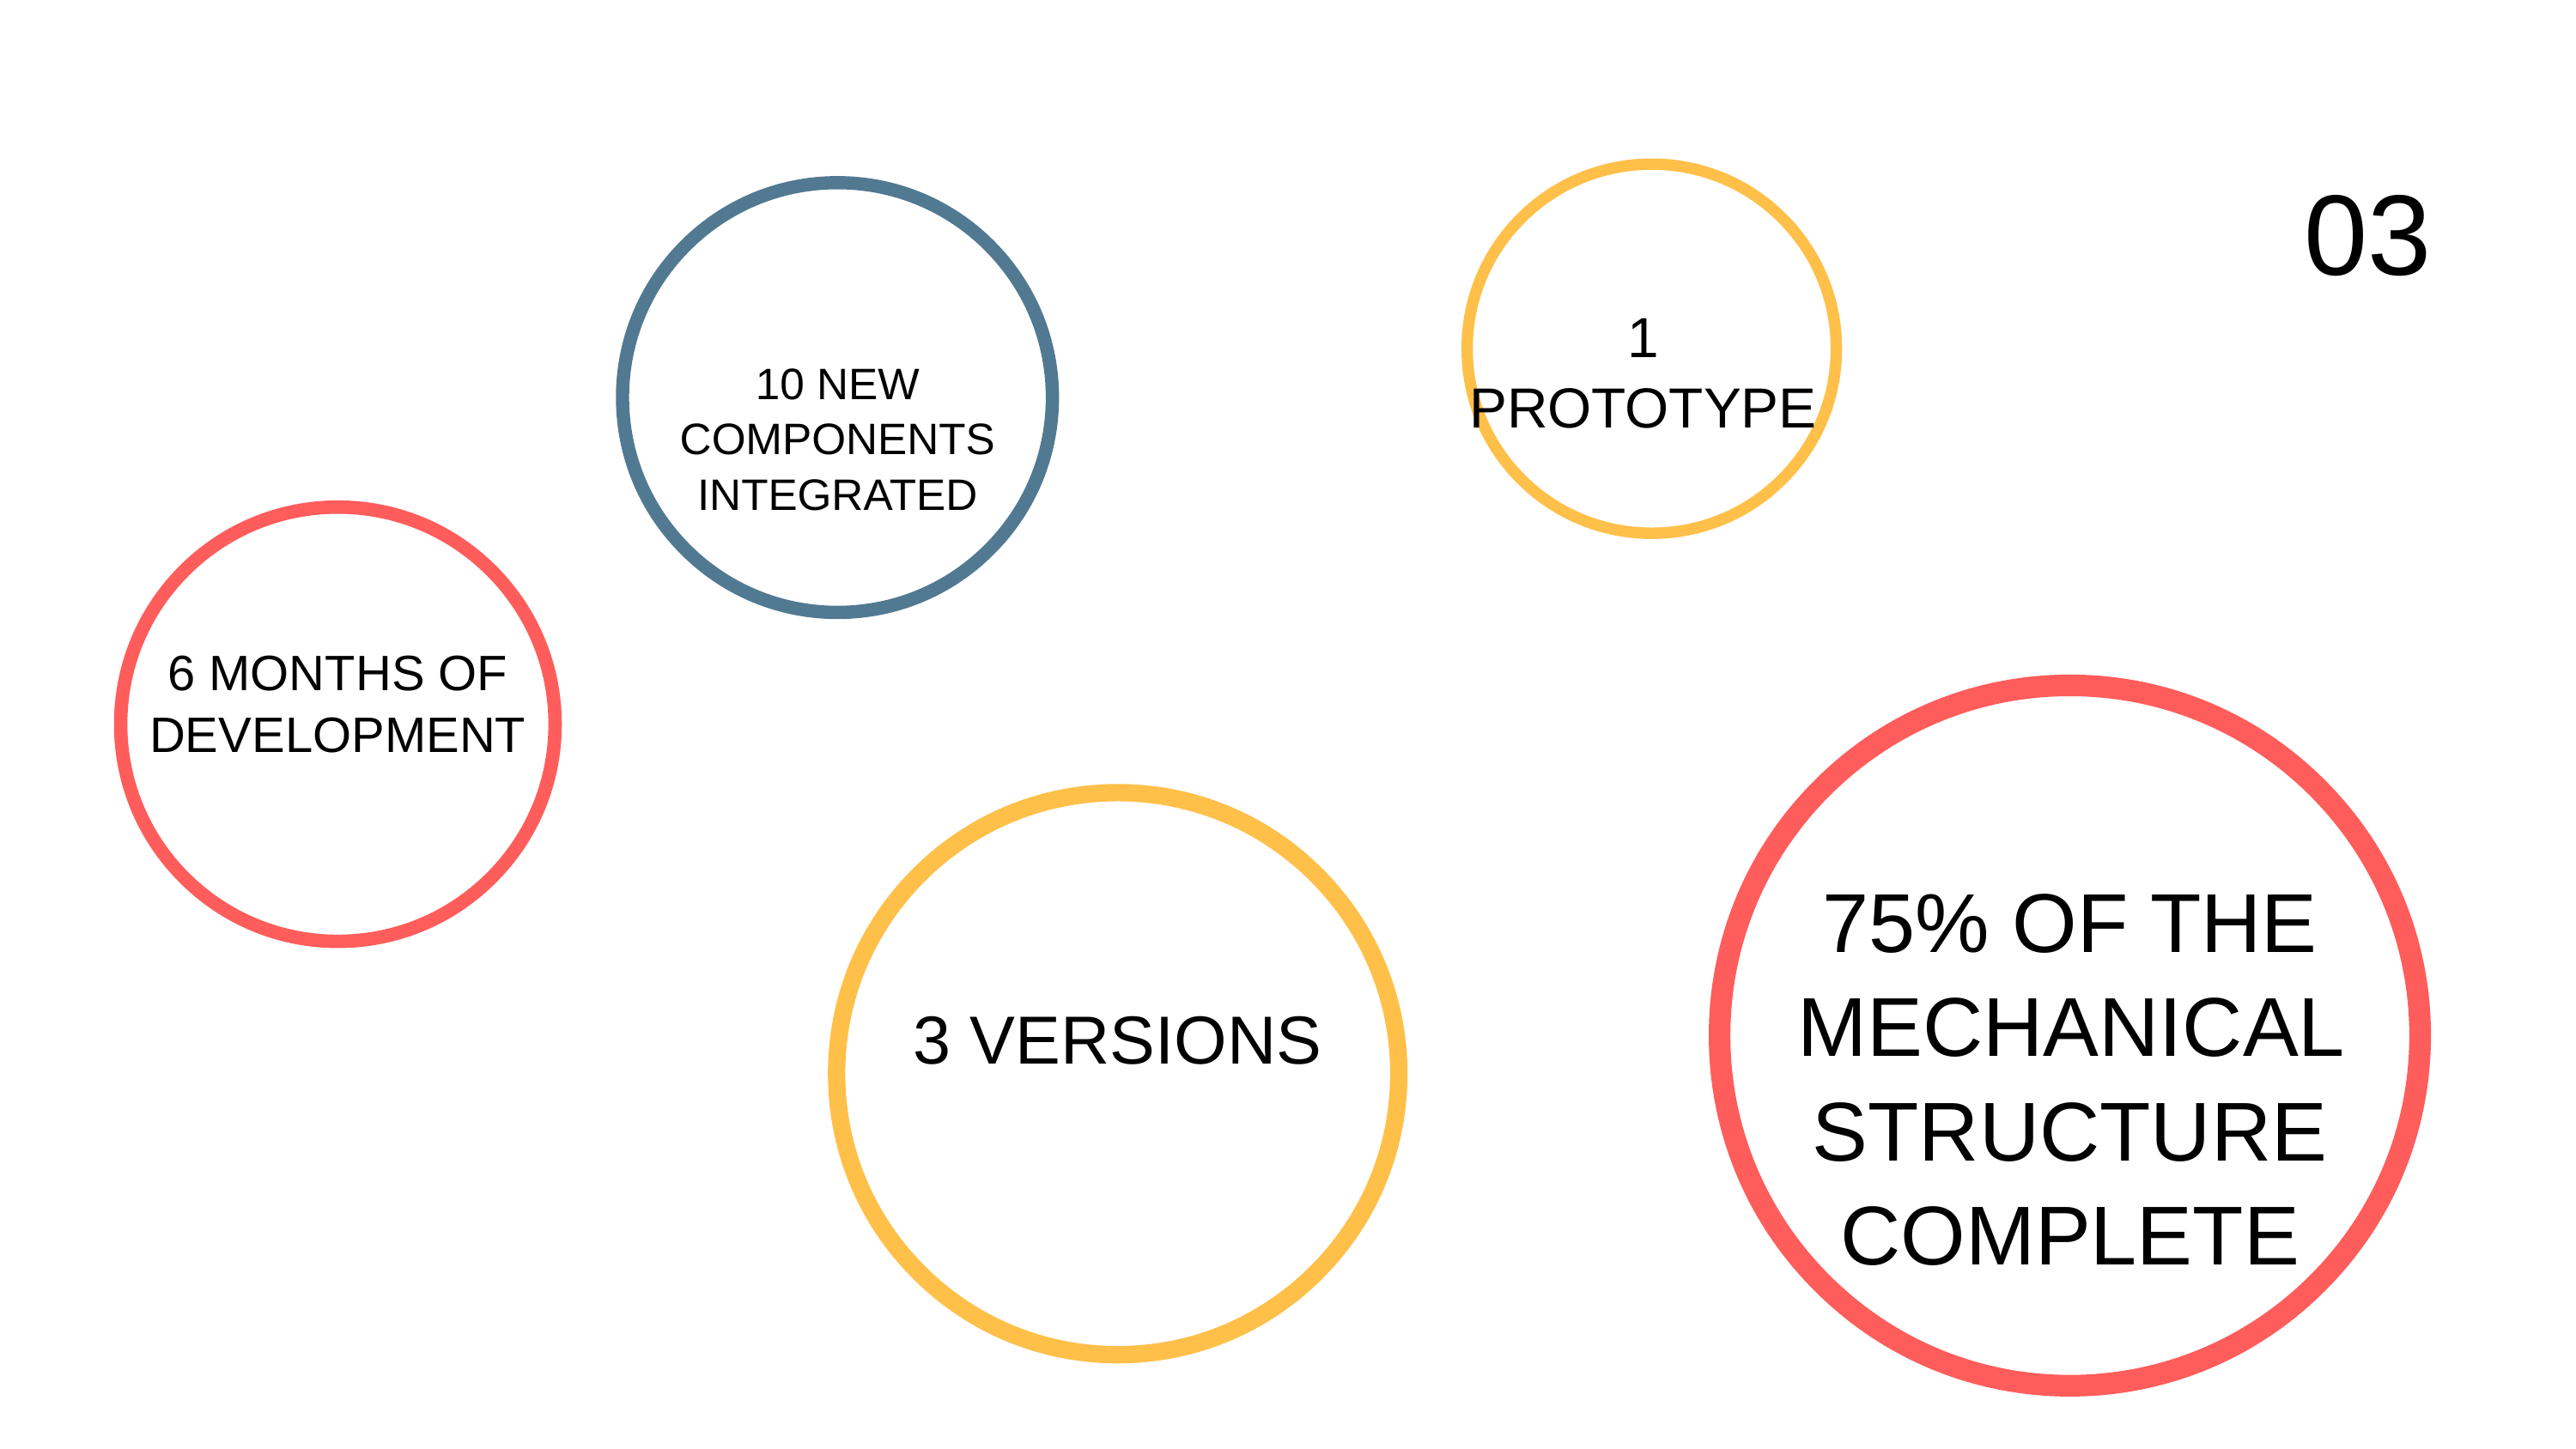

03
1 PROTOTYPE
10 NEW COMPONENTS INTEGRATED
6 MONTHS OF DEVELOPMENT
75% OF THE MECHANICAL STRUCTURE
COMPLETE
3 VERSIONS